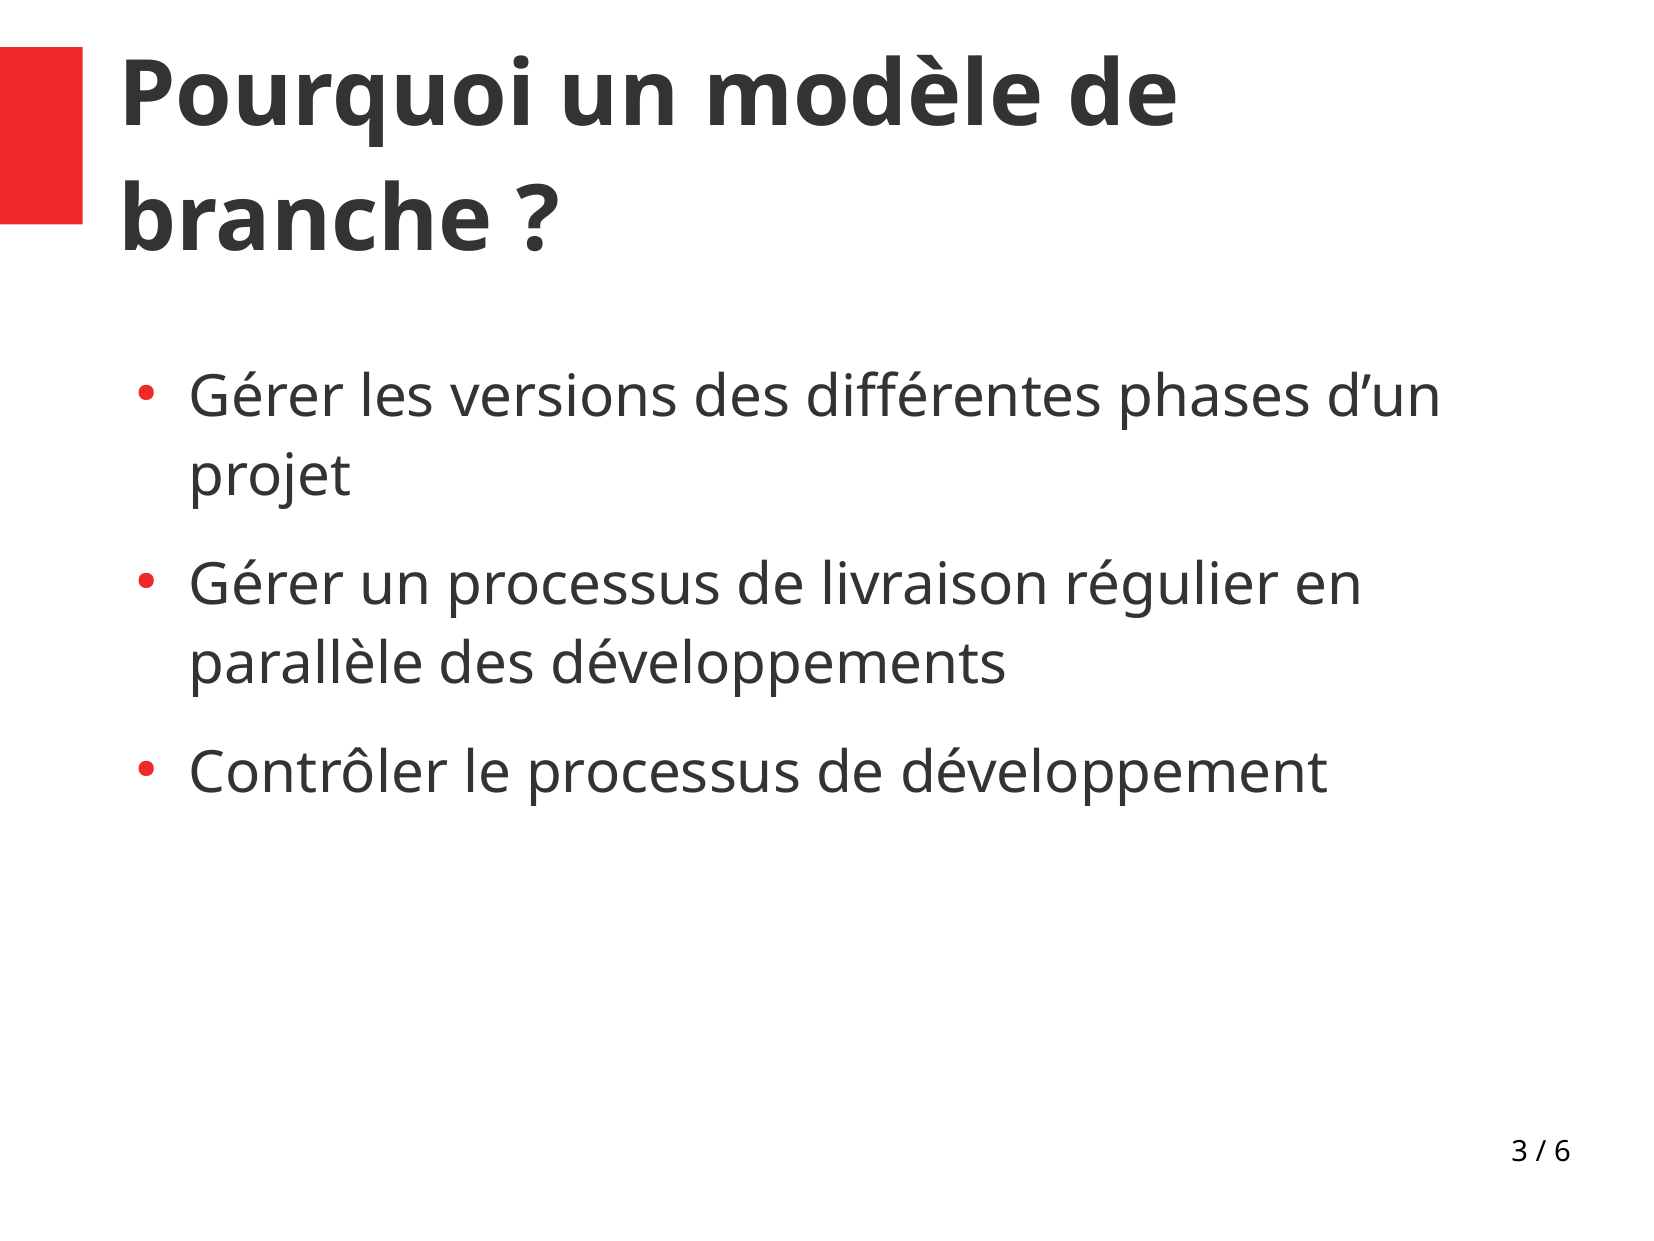

# Pourquoi un modèle de branche ?
Gérer les versions des différentes phases d’un projet
Gérer un processus de livraison régulier en parallèle des développements
Contrôler le processus de développement
3